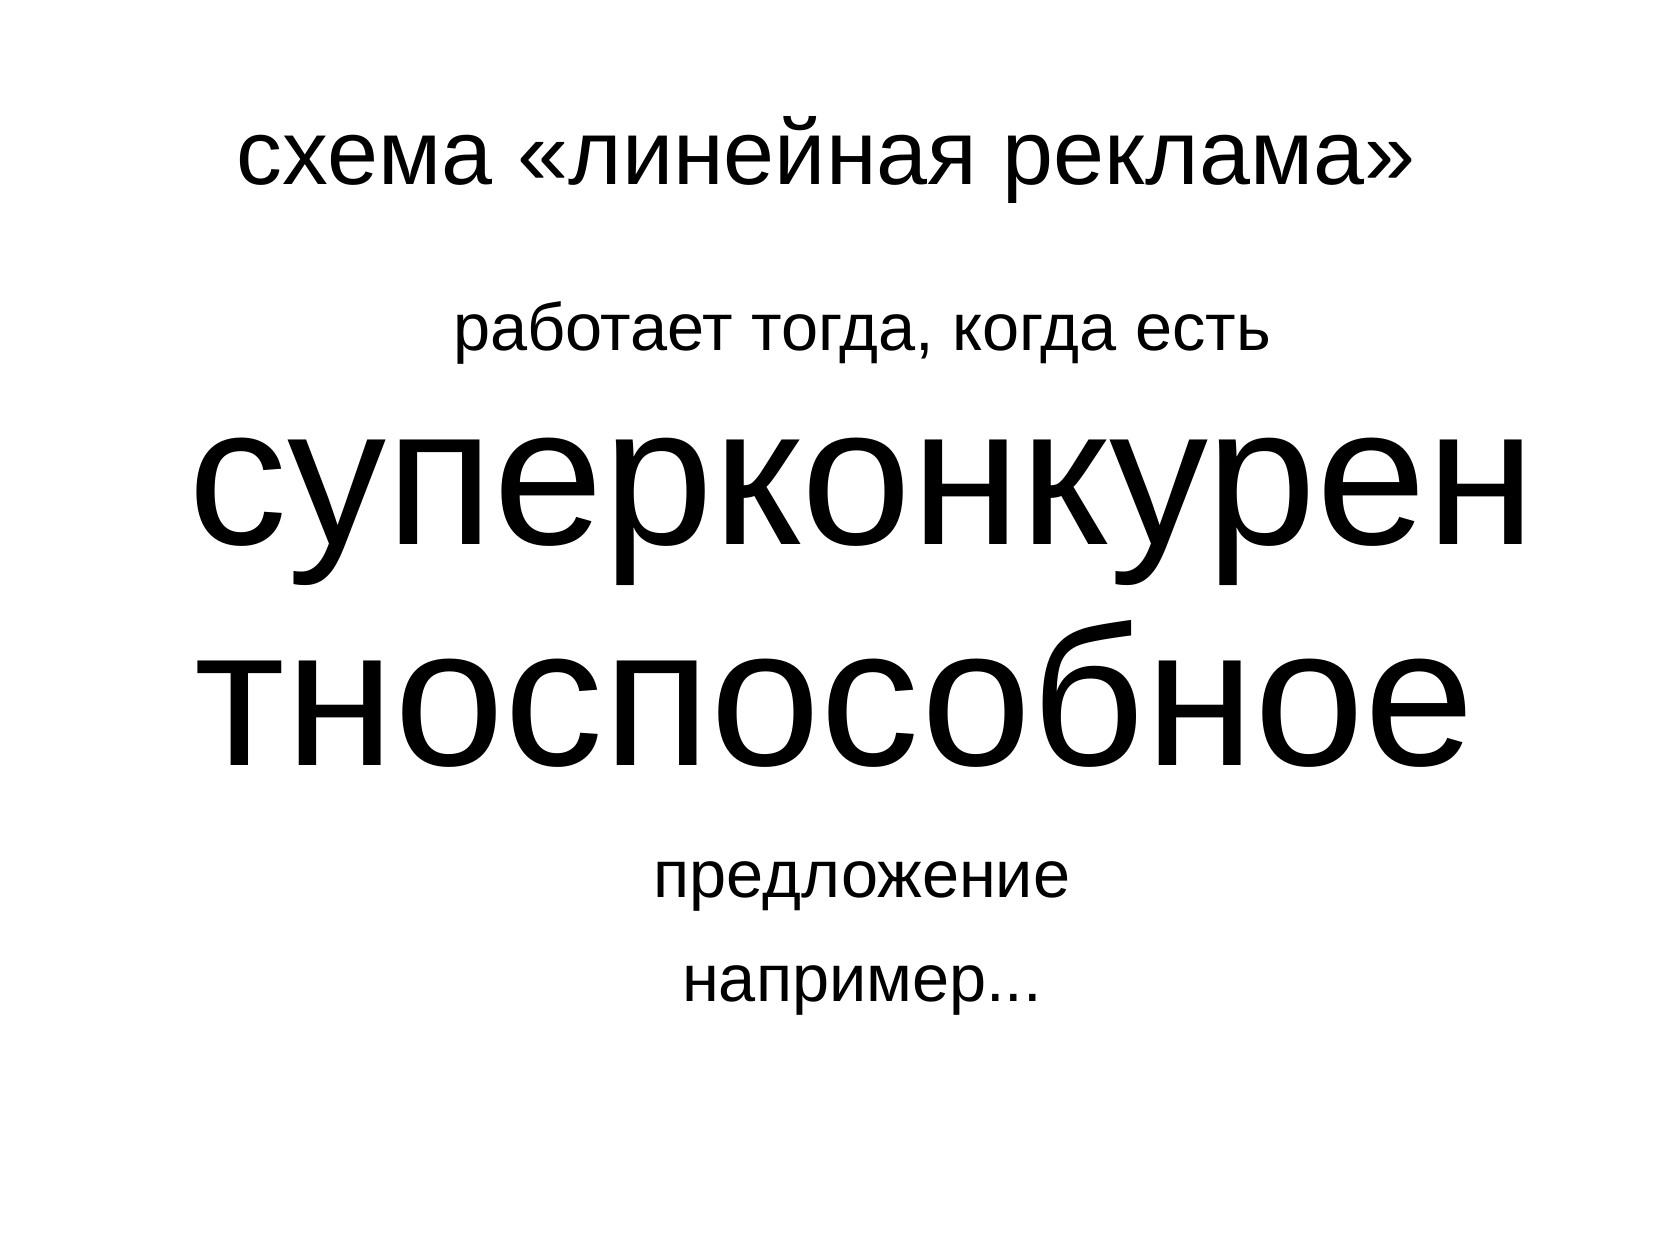

# схема «линейная реклама»
работает тогда, когда есть суперконкурентноспособное
предложение
например...